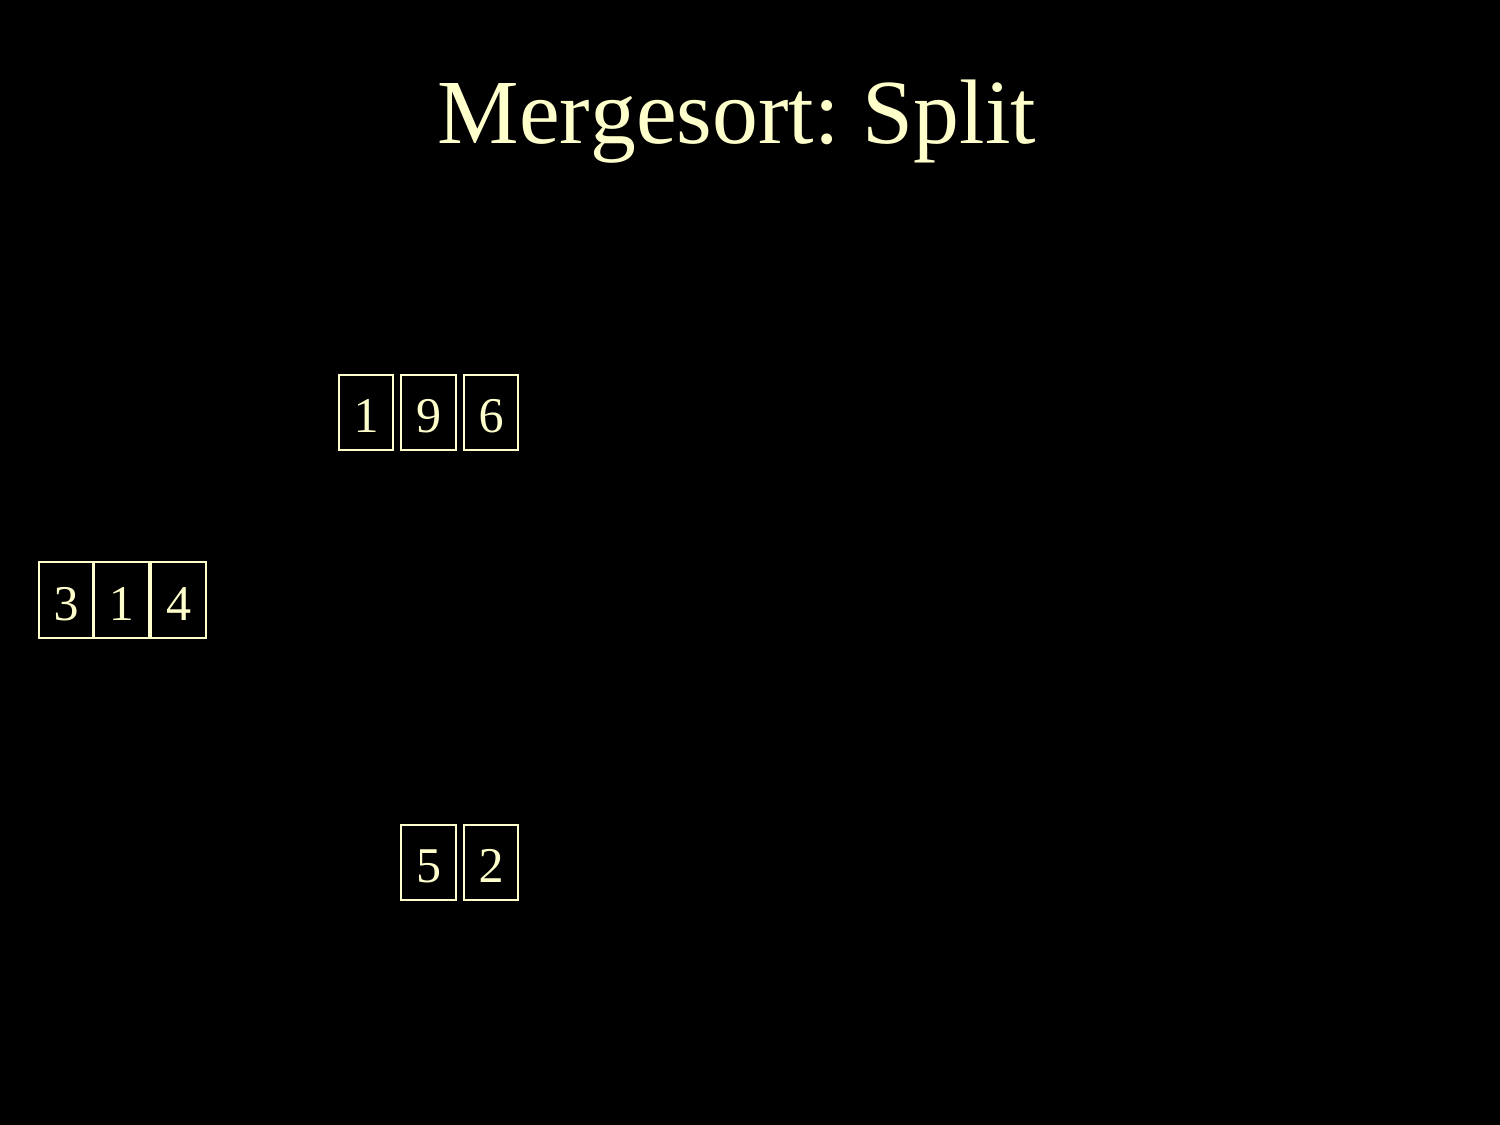

# Mergesort: Split
1
9
6
3
1
4
5
2